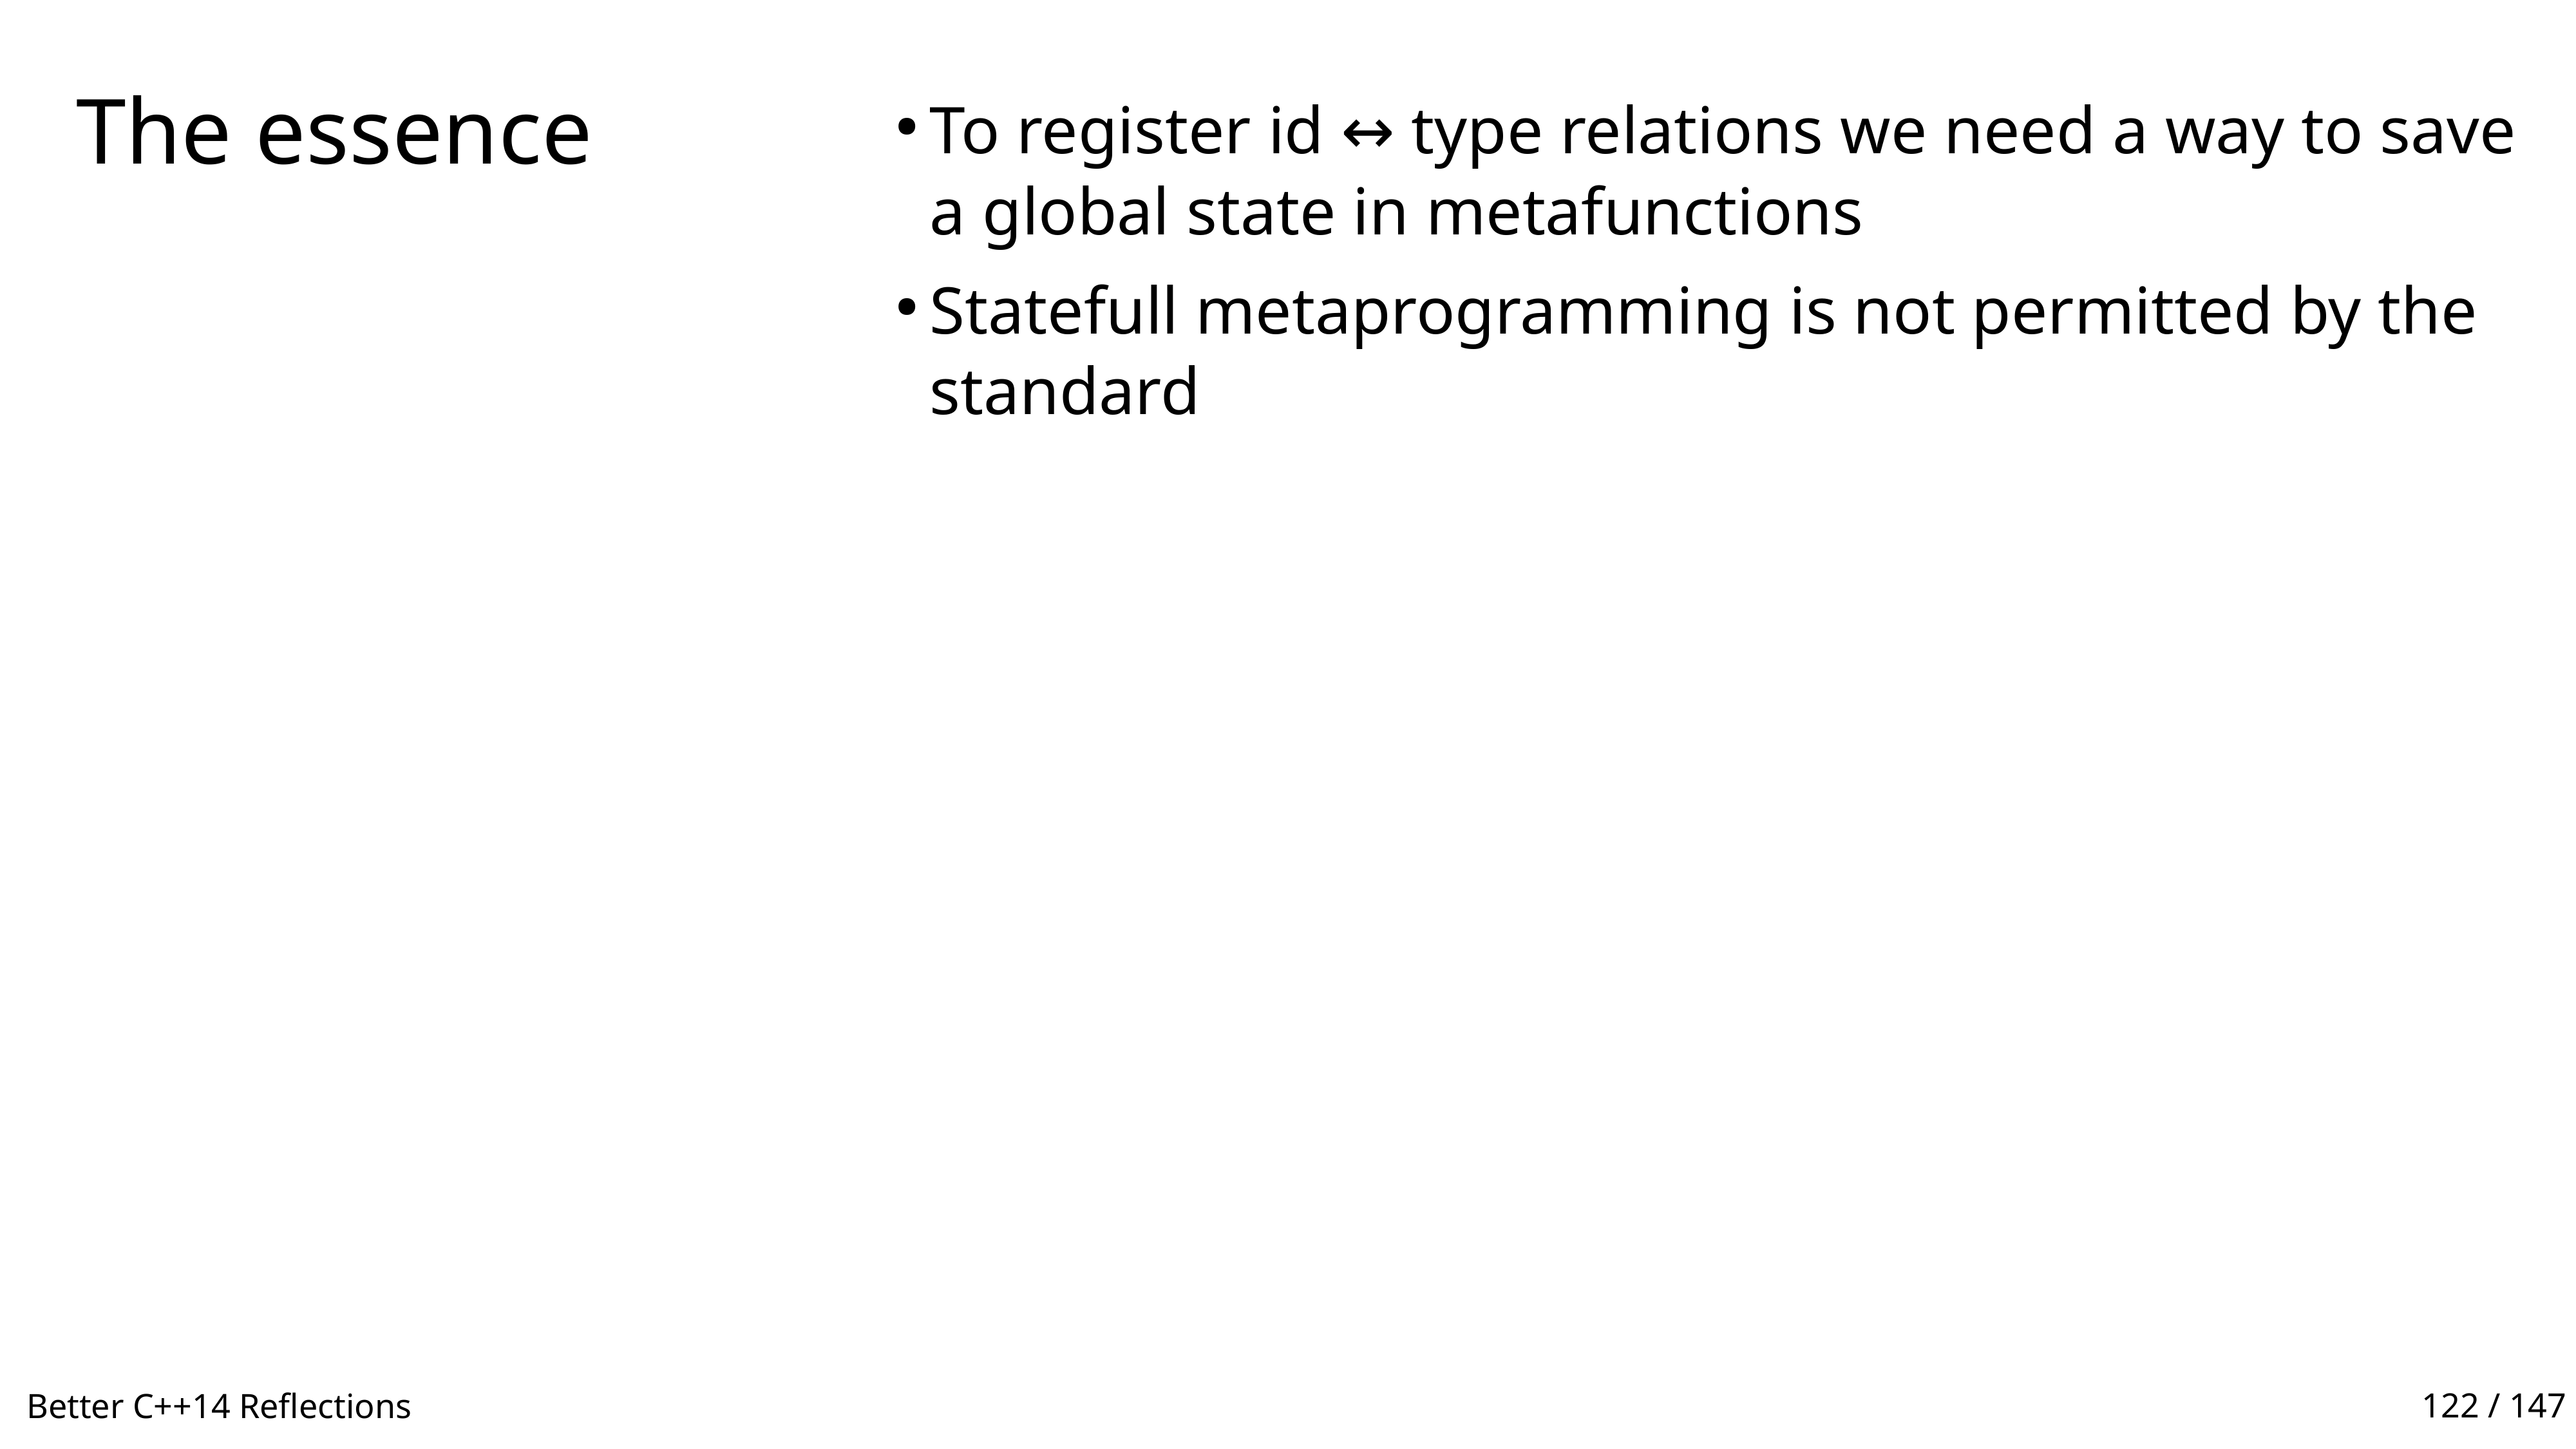

# The essence
To register id ↔ type relations we need a way to save a global state in metafunctions
Statefull metaprogramming is not permitted by the standard
Better C++14 Reflections